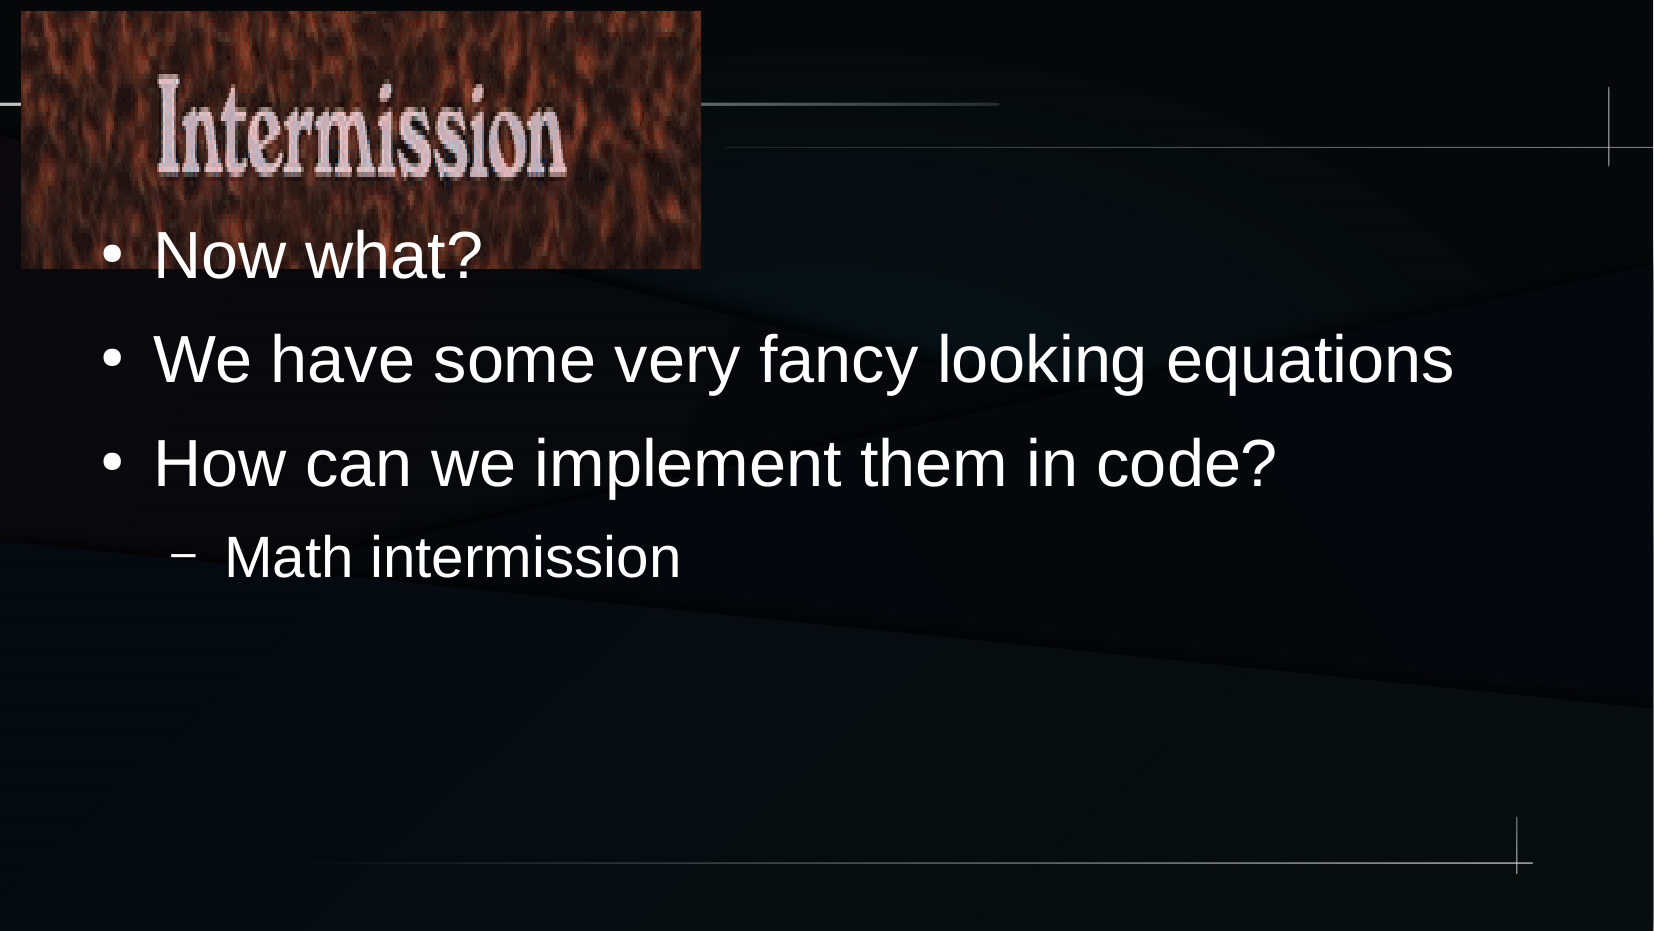

# Now what?
We have some very fancy looking equations
How can we implement them in code?
Math intermission